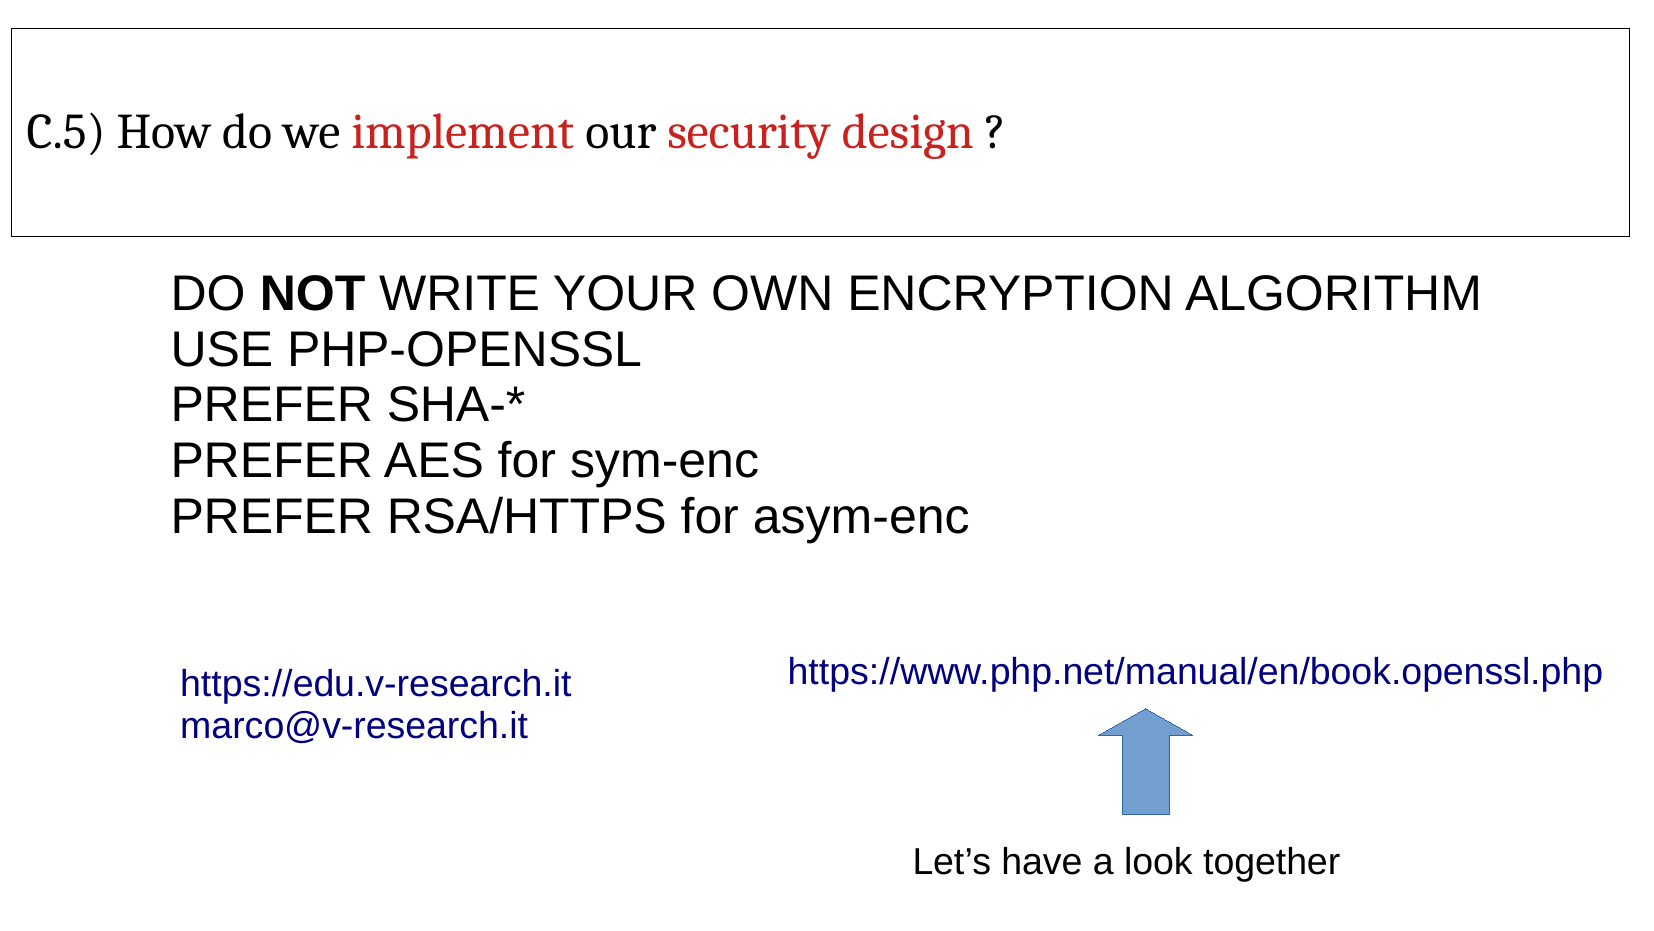

C.5) How do we implement our security design ?
DO NOT WRITE YOUR OWN ENCRYPTION ALGORITHM
USE PHP-OPENSSL
PREFER SHA-*
PREFER AES for sym-enc
PREFER RSA/HTTPS for asym-enc
https://www.php.net/manual/en/book.openssl.php
https://edu.v-research.it
marco@v-research.it
Let’s have a look together